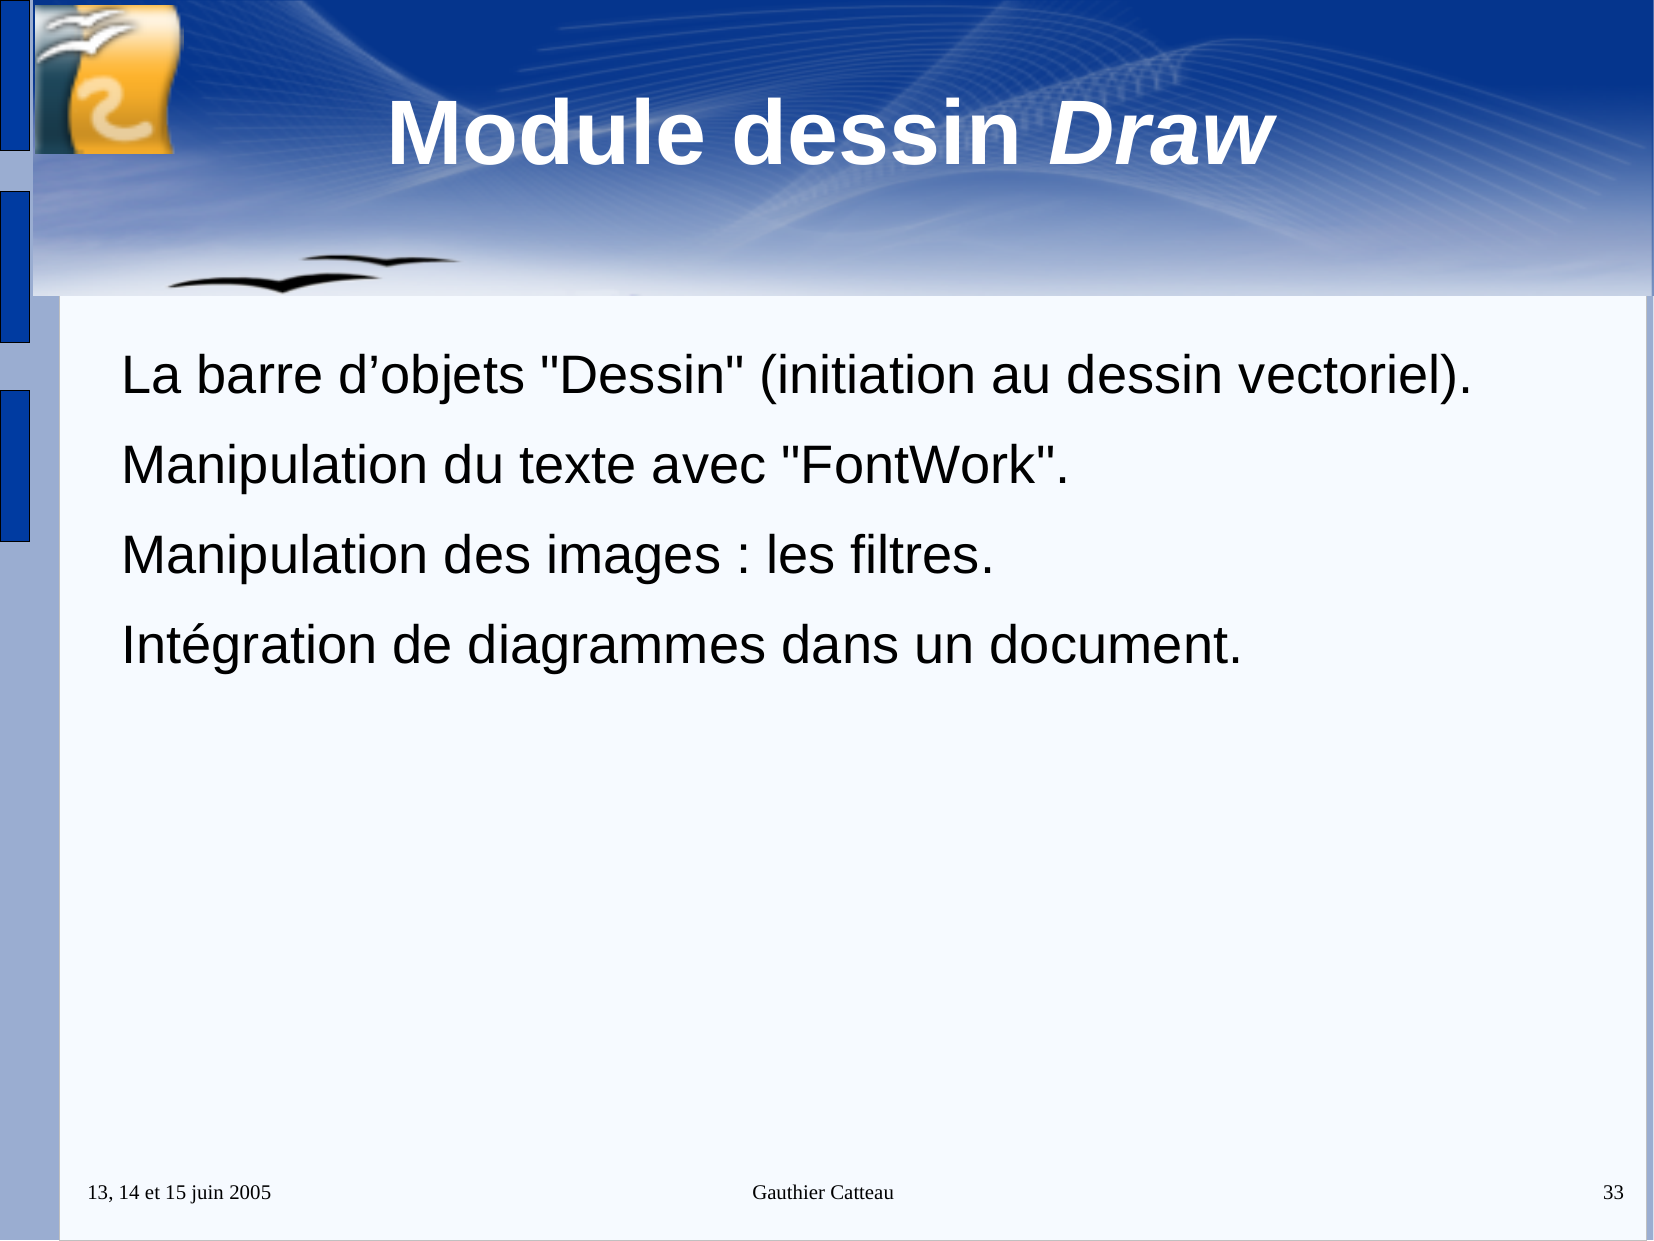

# Module dessin Draw
La barre d’objets "Dessin" (initiation au dessin vectoriel).
Manipulation du texte avec "FontWork".
Manipulation des images : les filtres.
Intégration de diagrammes dans un document.
Gauthier Catteau